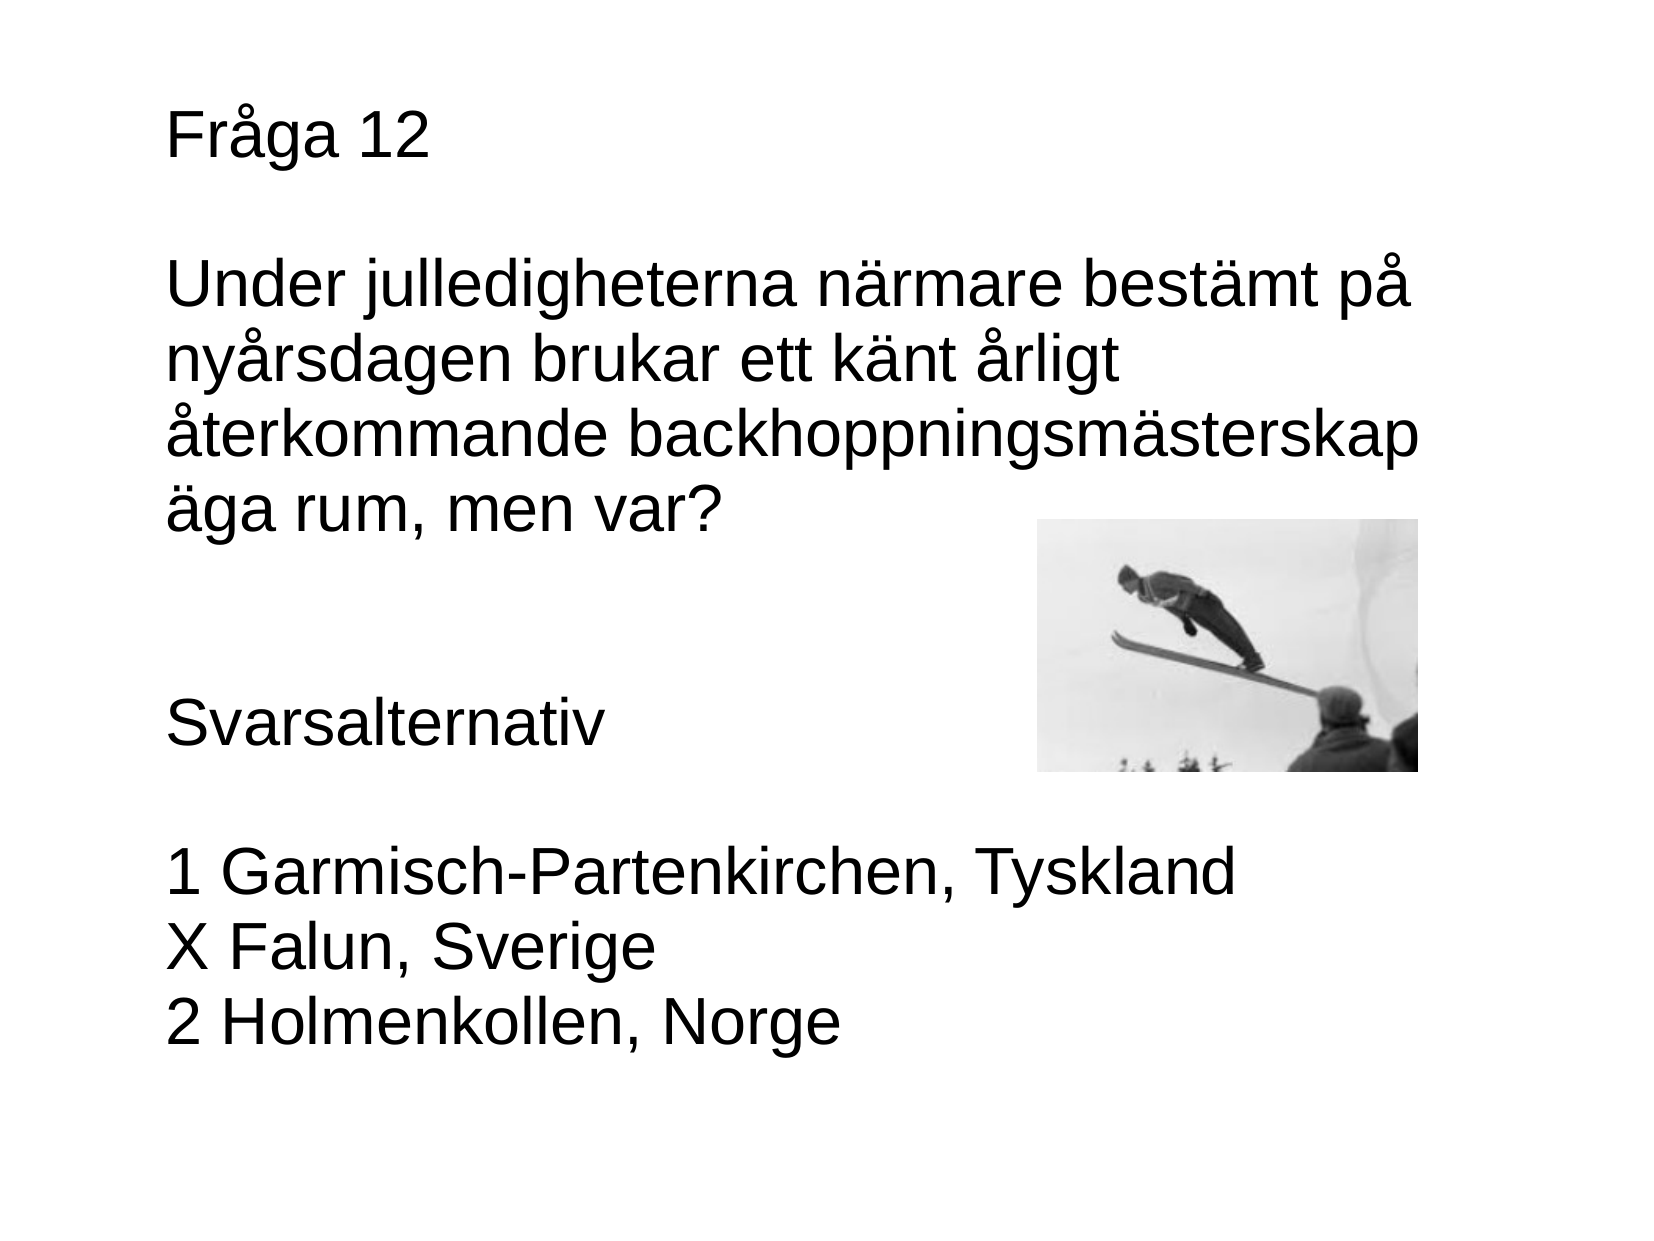

# Fråga 12
Under julledigheterna närmare bestämt på nyårsdagen brukar ett känt årligt återkommande backhoppningsmästerskap äga rum, men var?
Svarsalternativ
1 Garmisch-Partenkirchen, Tyskland
X Falun, Sverige
2 Holmenkollen, Norge